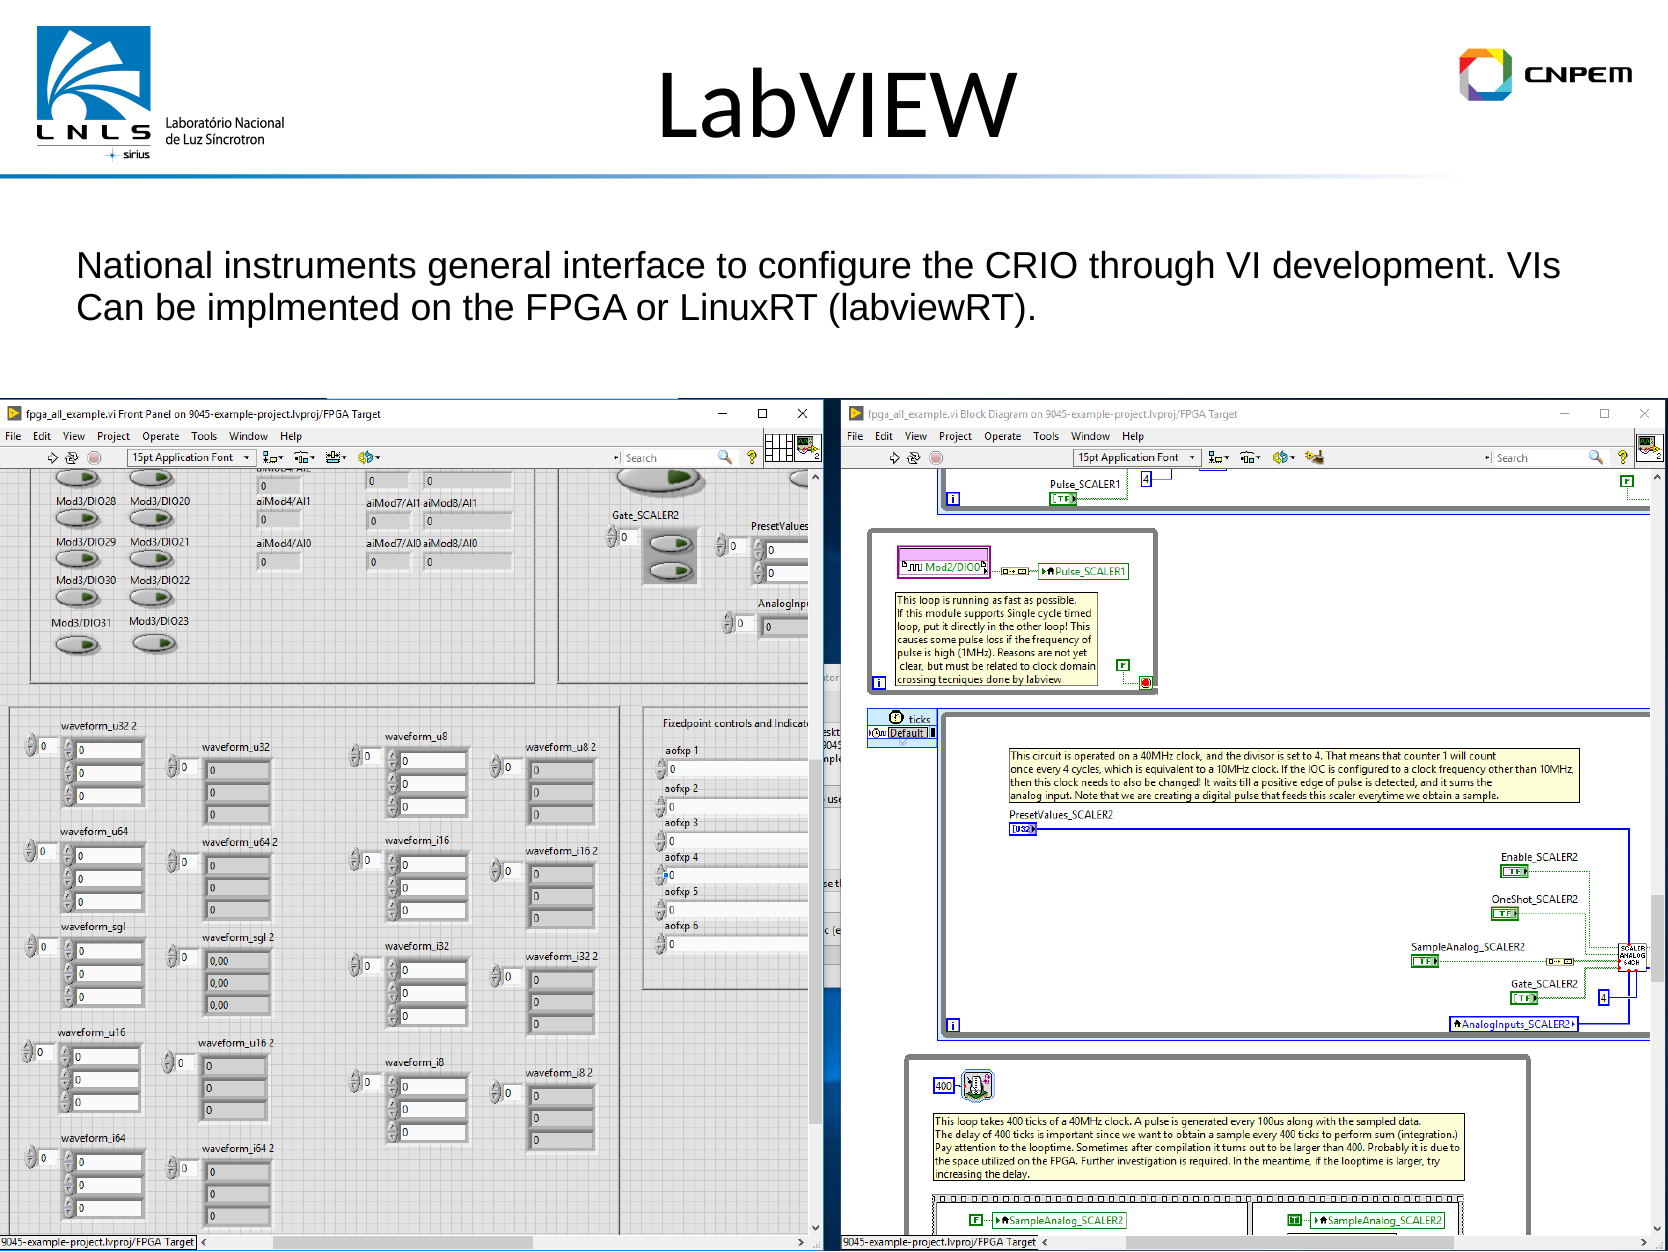

# LabVIEW
National instruments general interface to configure the CRIO through VI development. VIs
Can be implmented on the FPGA or LinuxRT (labviewRT).
3